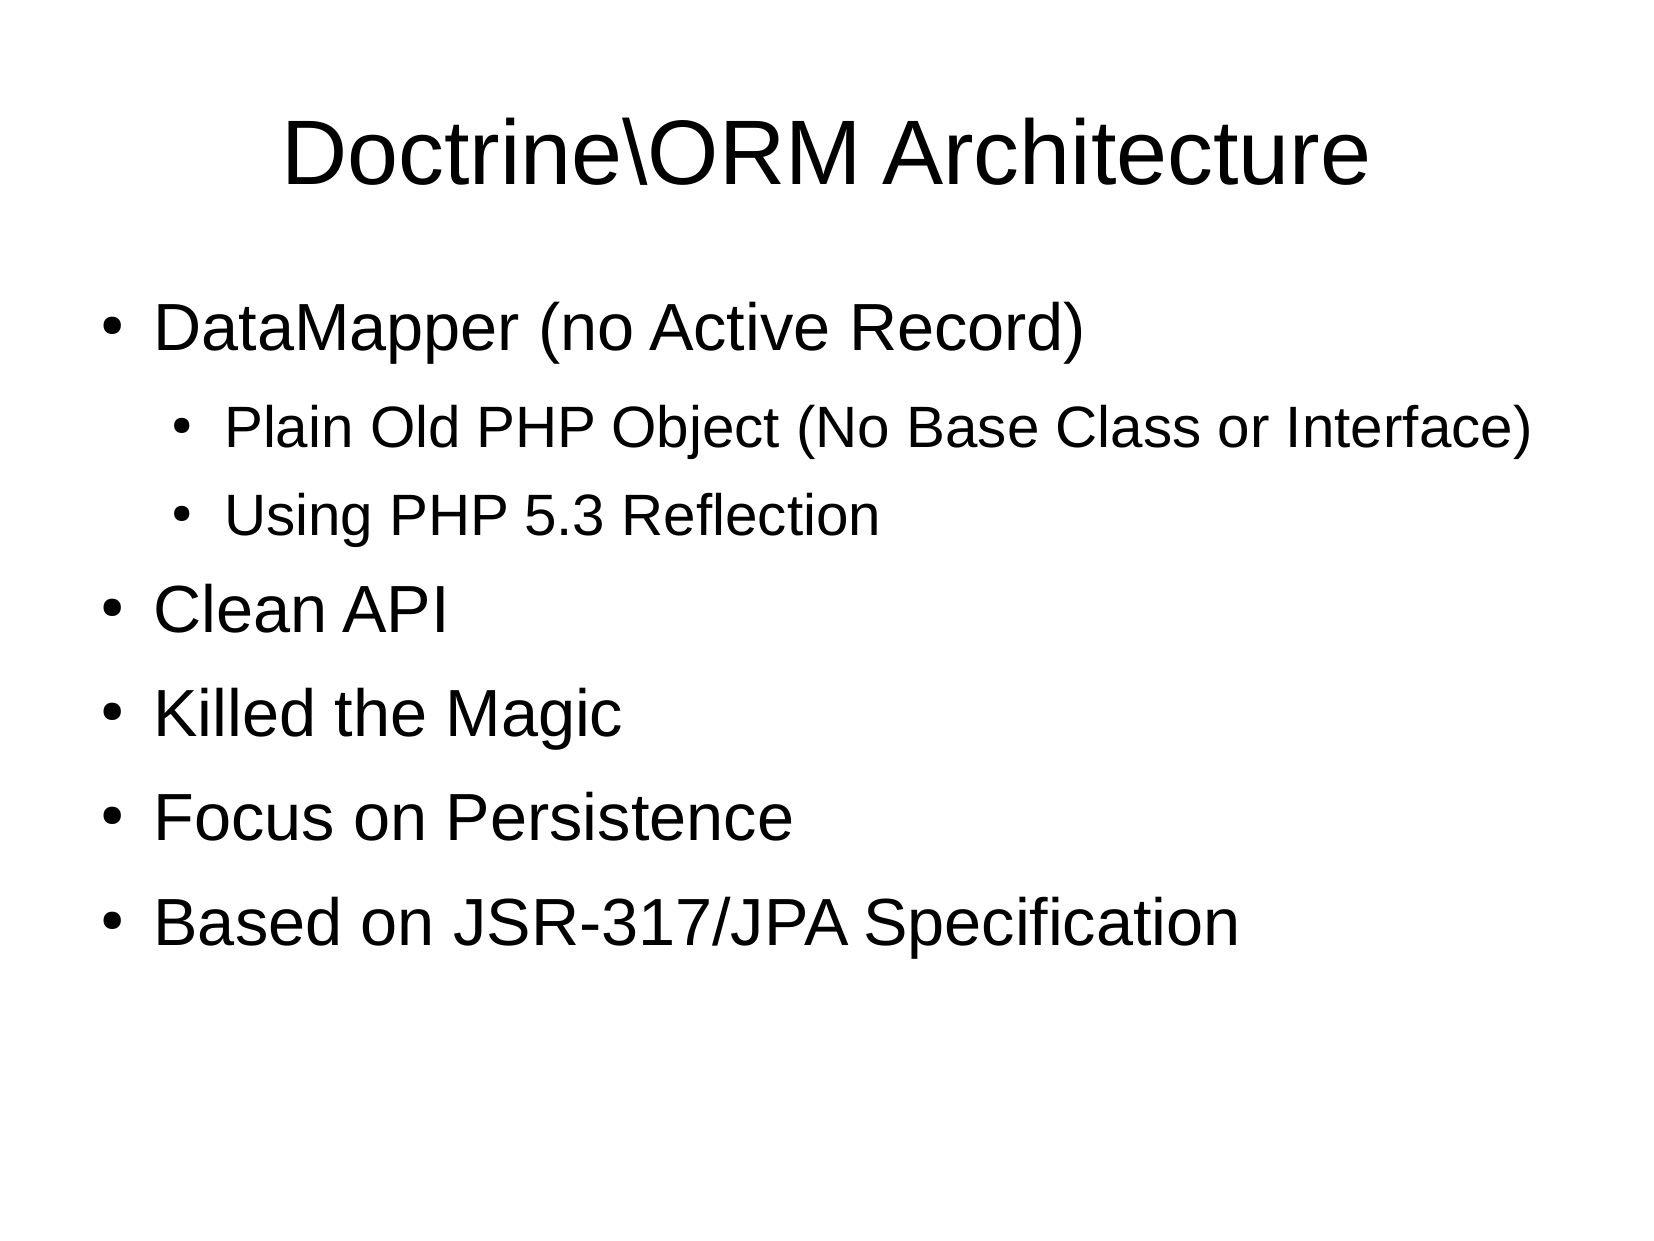

# Doctrine\ORM Architecture
DataMapper (no Active Record)
Plain Old PHP Object (No Base Class or Interface)
Using PHP 5.3 Reflection
Clean API
Killed the Magic
Focus on Persistence
Based on JSR-317/JPA Specification